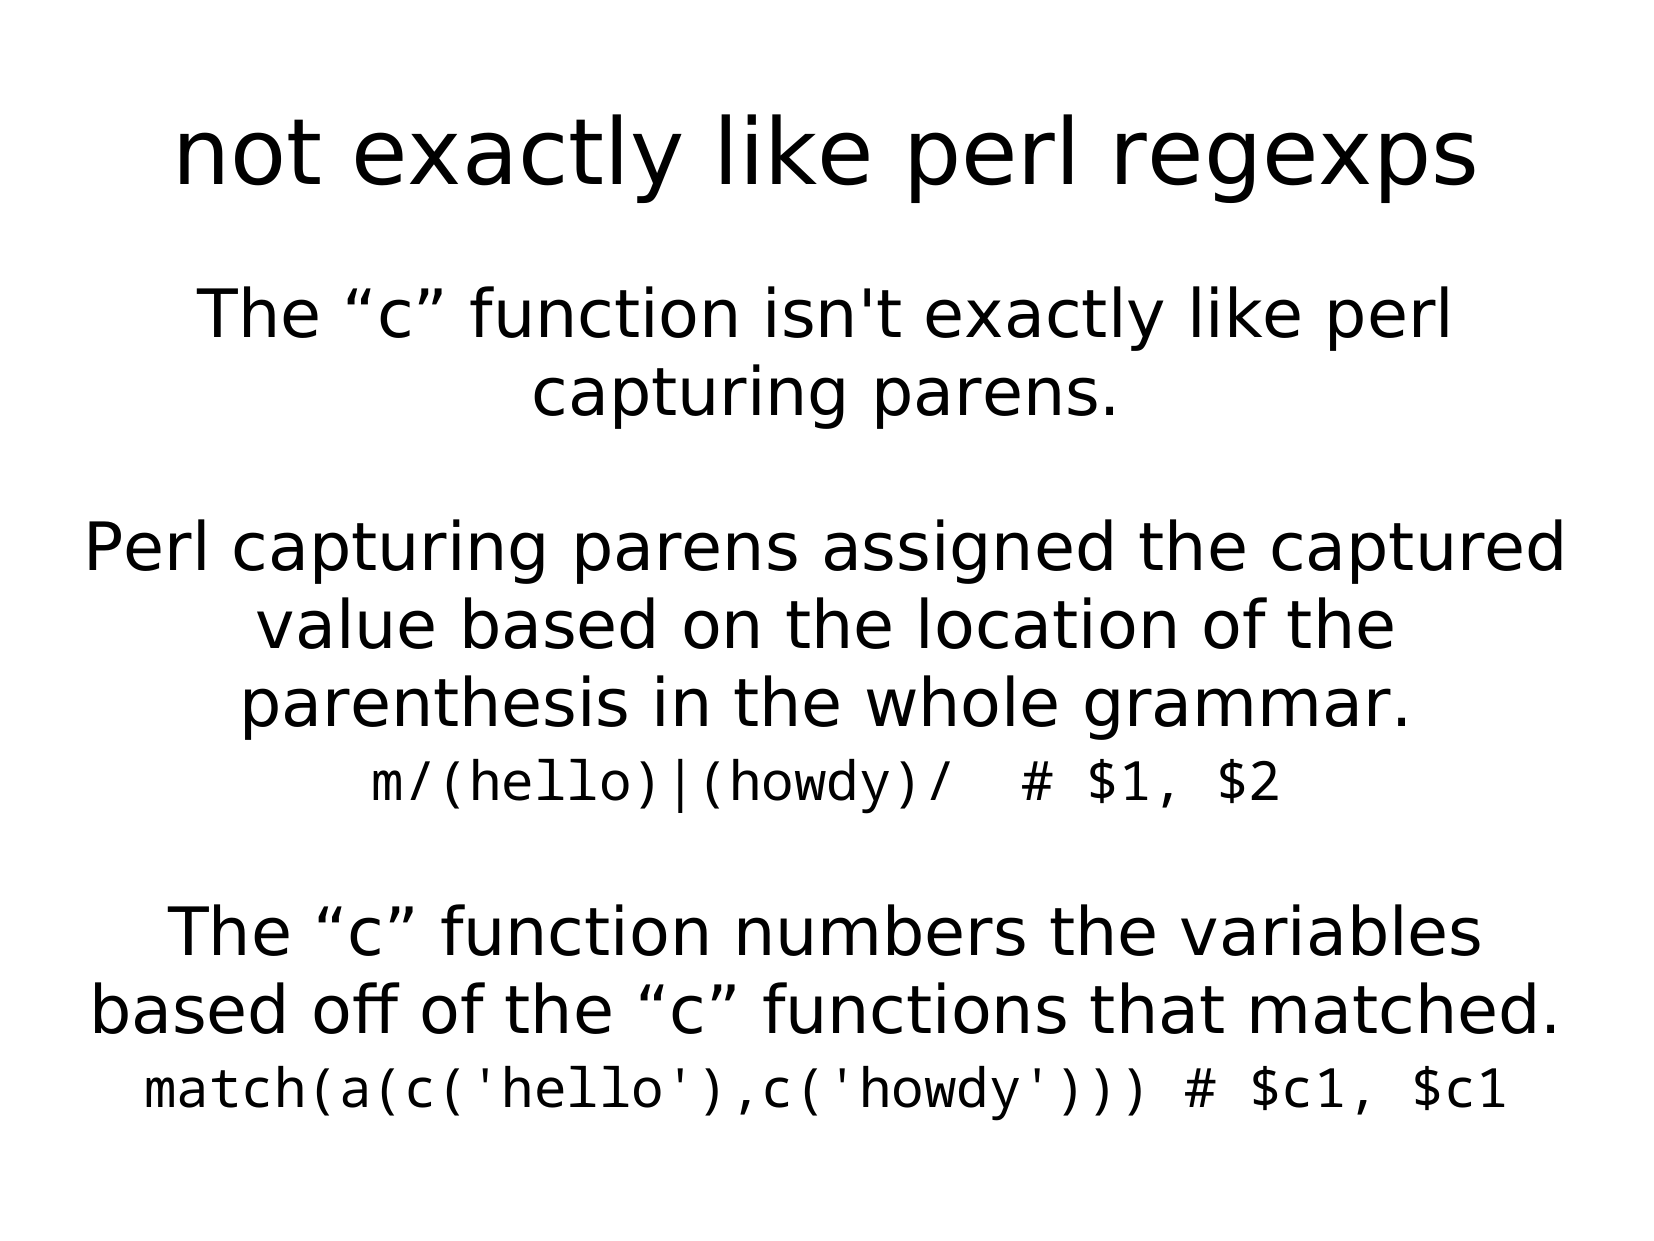

# not exactly like perl regexps
The “c” function isn't exactly like perl capturing parens.
Perl capturing parens assigned the captured value based on the location of the parenthesis in the whole grammar.
m/(hello)|(howdy)/ # $1, $2
The “c” function numbers the variables based off of the “c” functions that matched.
match(a(c('hello'),c('howdy'))) # $c1, $c1